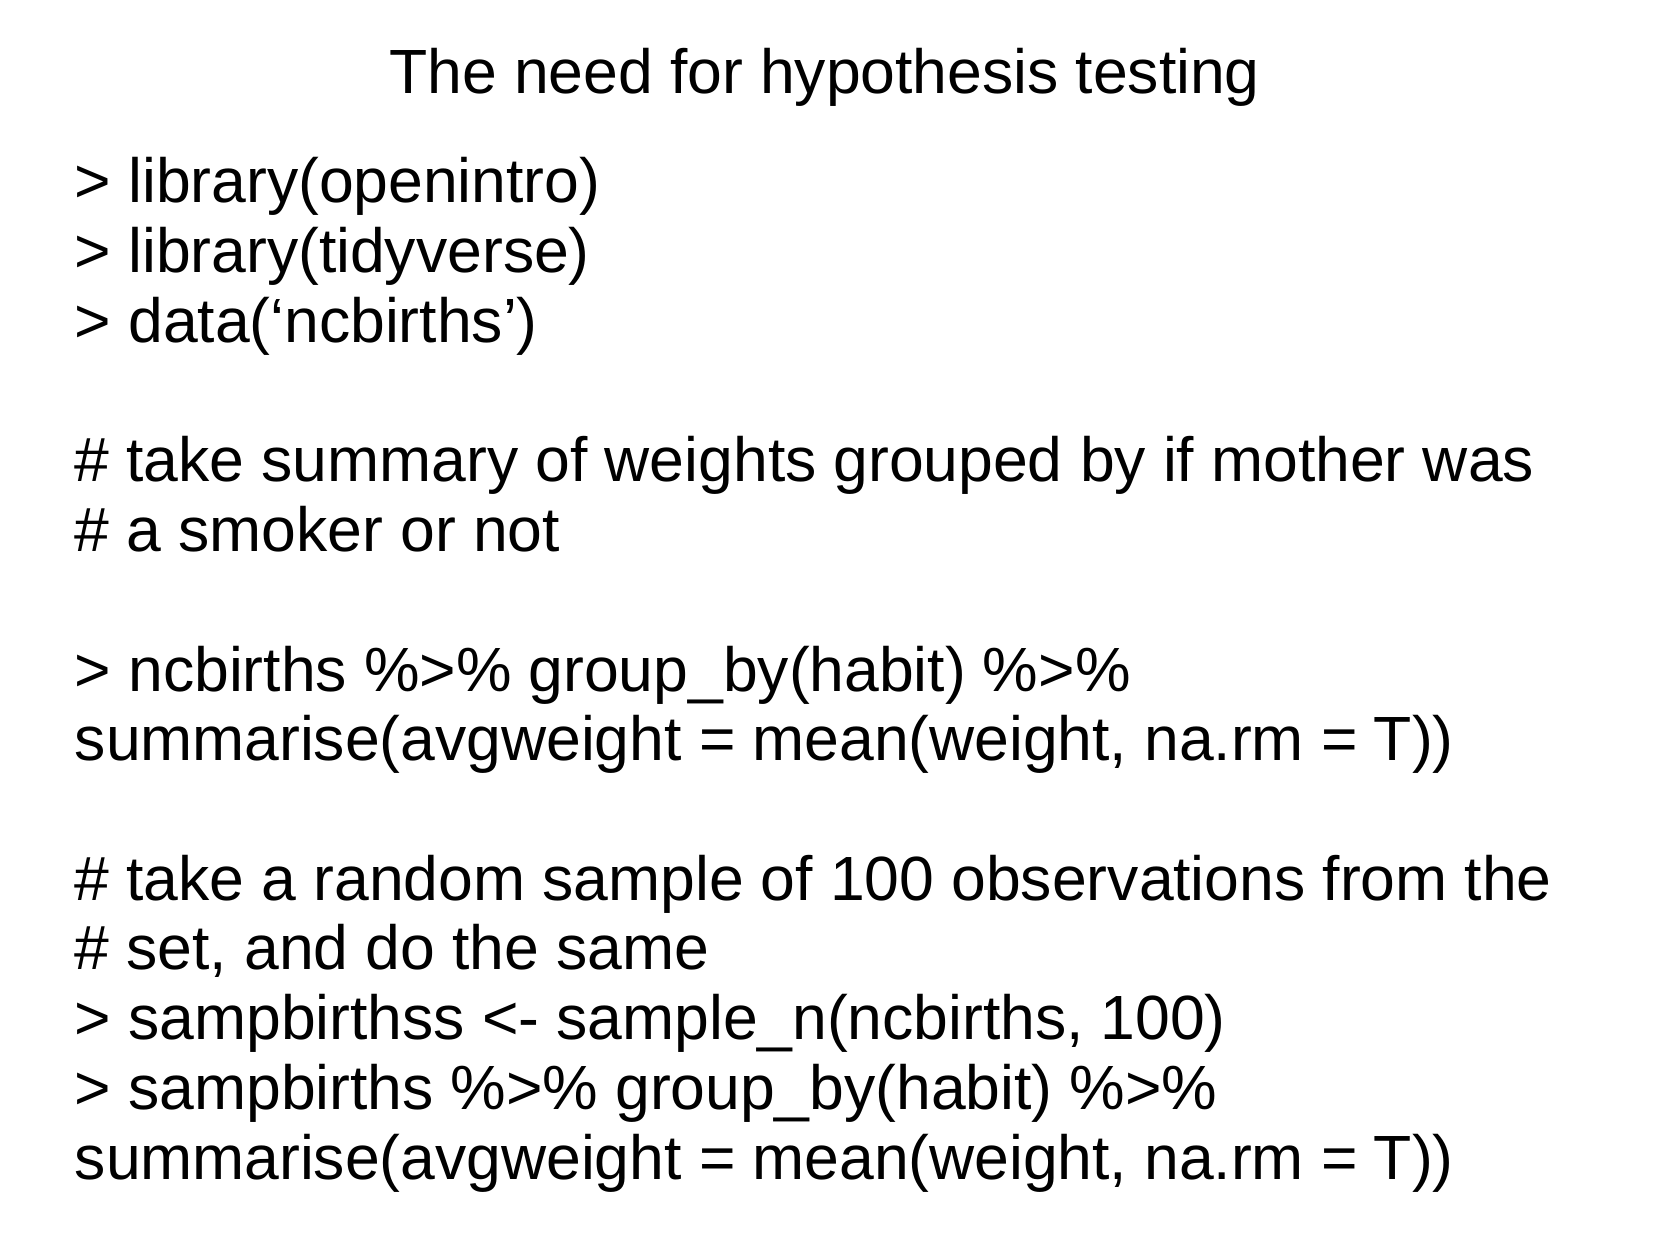

The need for hypothesis testing
> library(openintro)
> library(tidyverse)
> data(‘ncbirths’)
# take summary of weights grouped by if mother was # a smoker or not
> ncbirths %>% group_by(habit) %>% summarise(avgweight = mean(weight, na.rm = T))
# take a random sample of 100 observations from the # set, and do the same
> sampbirthss <- sample_n(ncbirths, 100)
> sampbirths %>% group_by(habit) %>% summarise(avgweight = mean(weight, na.rm = T))